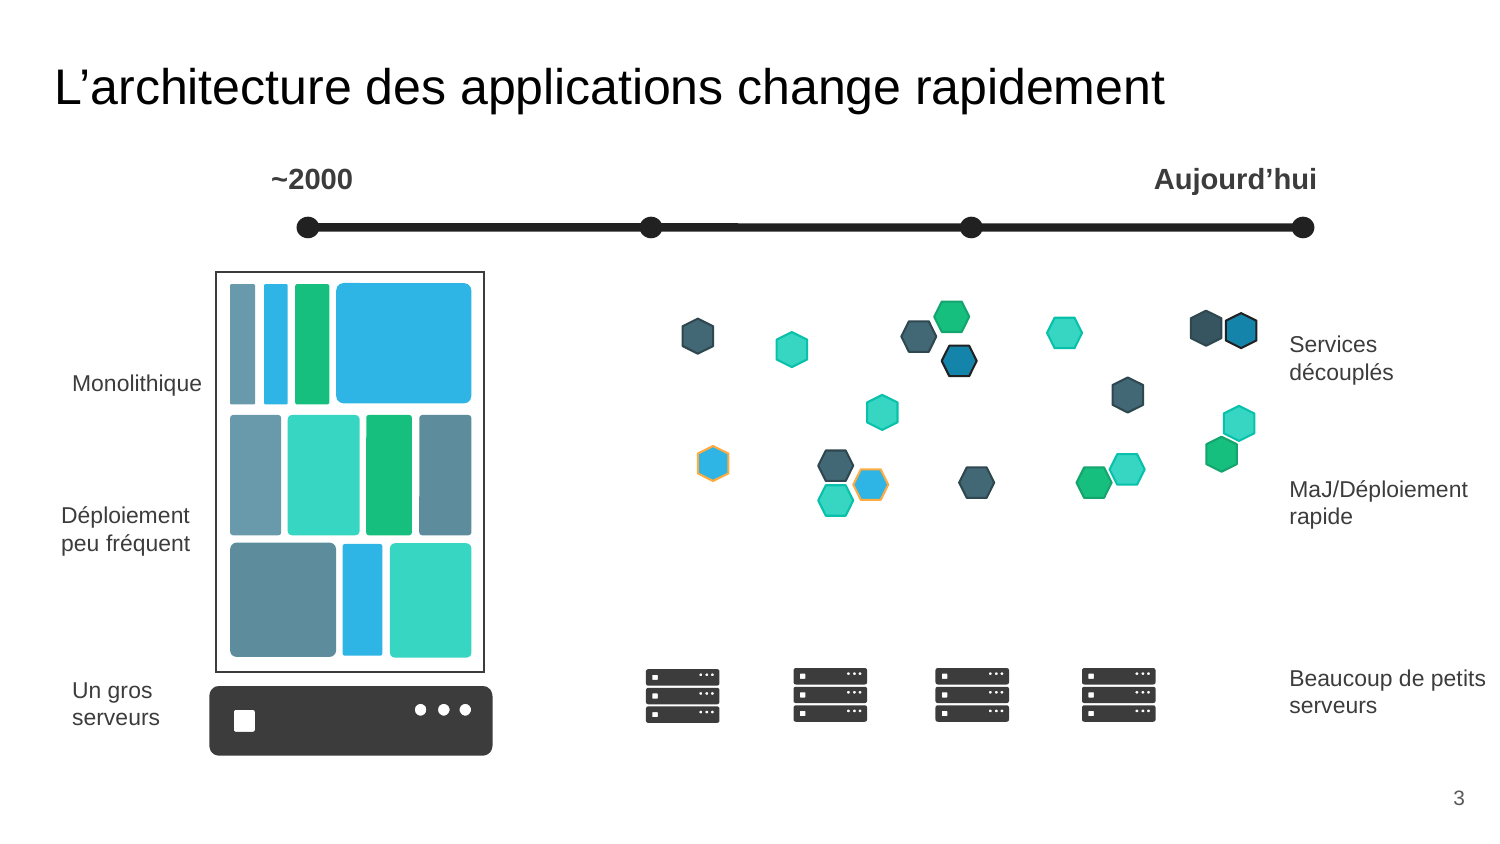

# L’architecture des applications change rapidement
Aujourd’hui
~2000
Services découplés
Monolithique
MaJ/Déploiement rapide
Déploiement peu fréquent
Beaucoup de petits serveurs
Un gros serveurs